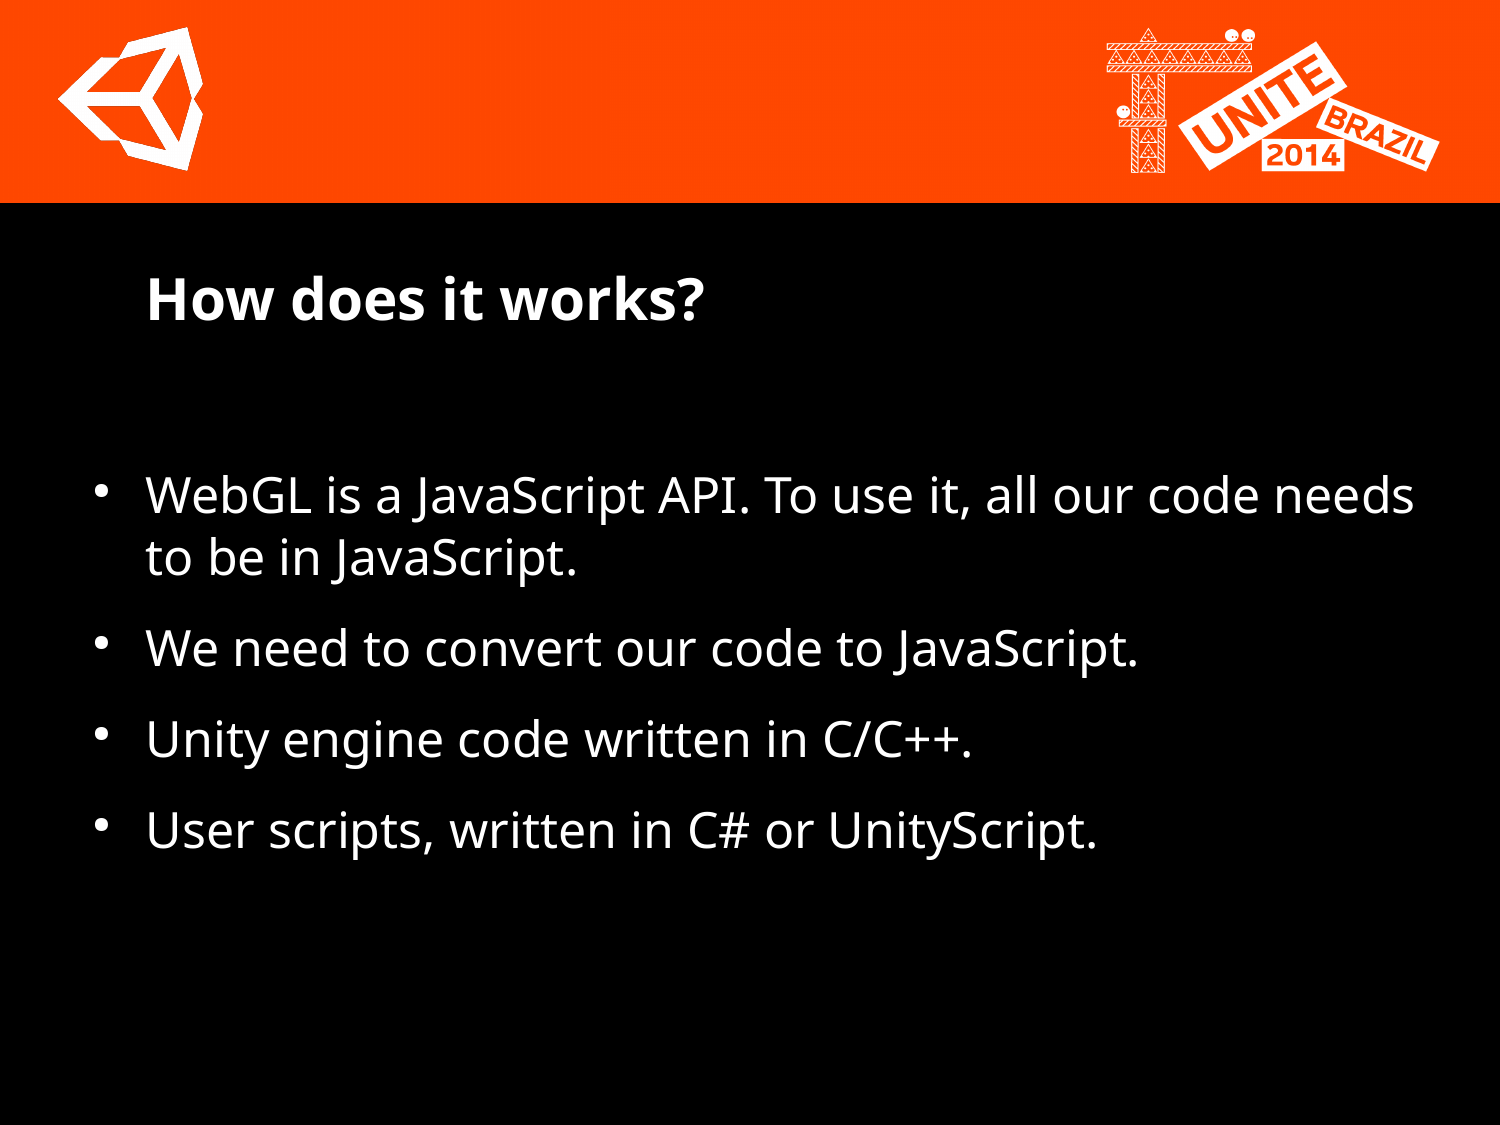

How does it works?
WebGL is a JavaScript API. To use it, all our code needs to be in JavaScript.
We need to convert our code to JavaScript.
Unity engine code written in C/C++.
User scripts, written in C# or UnityScript.
#